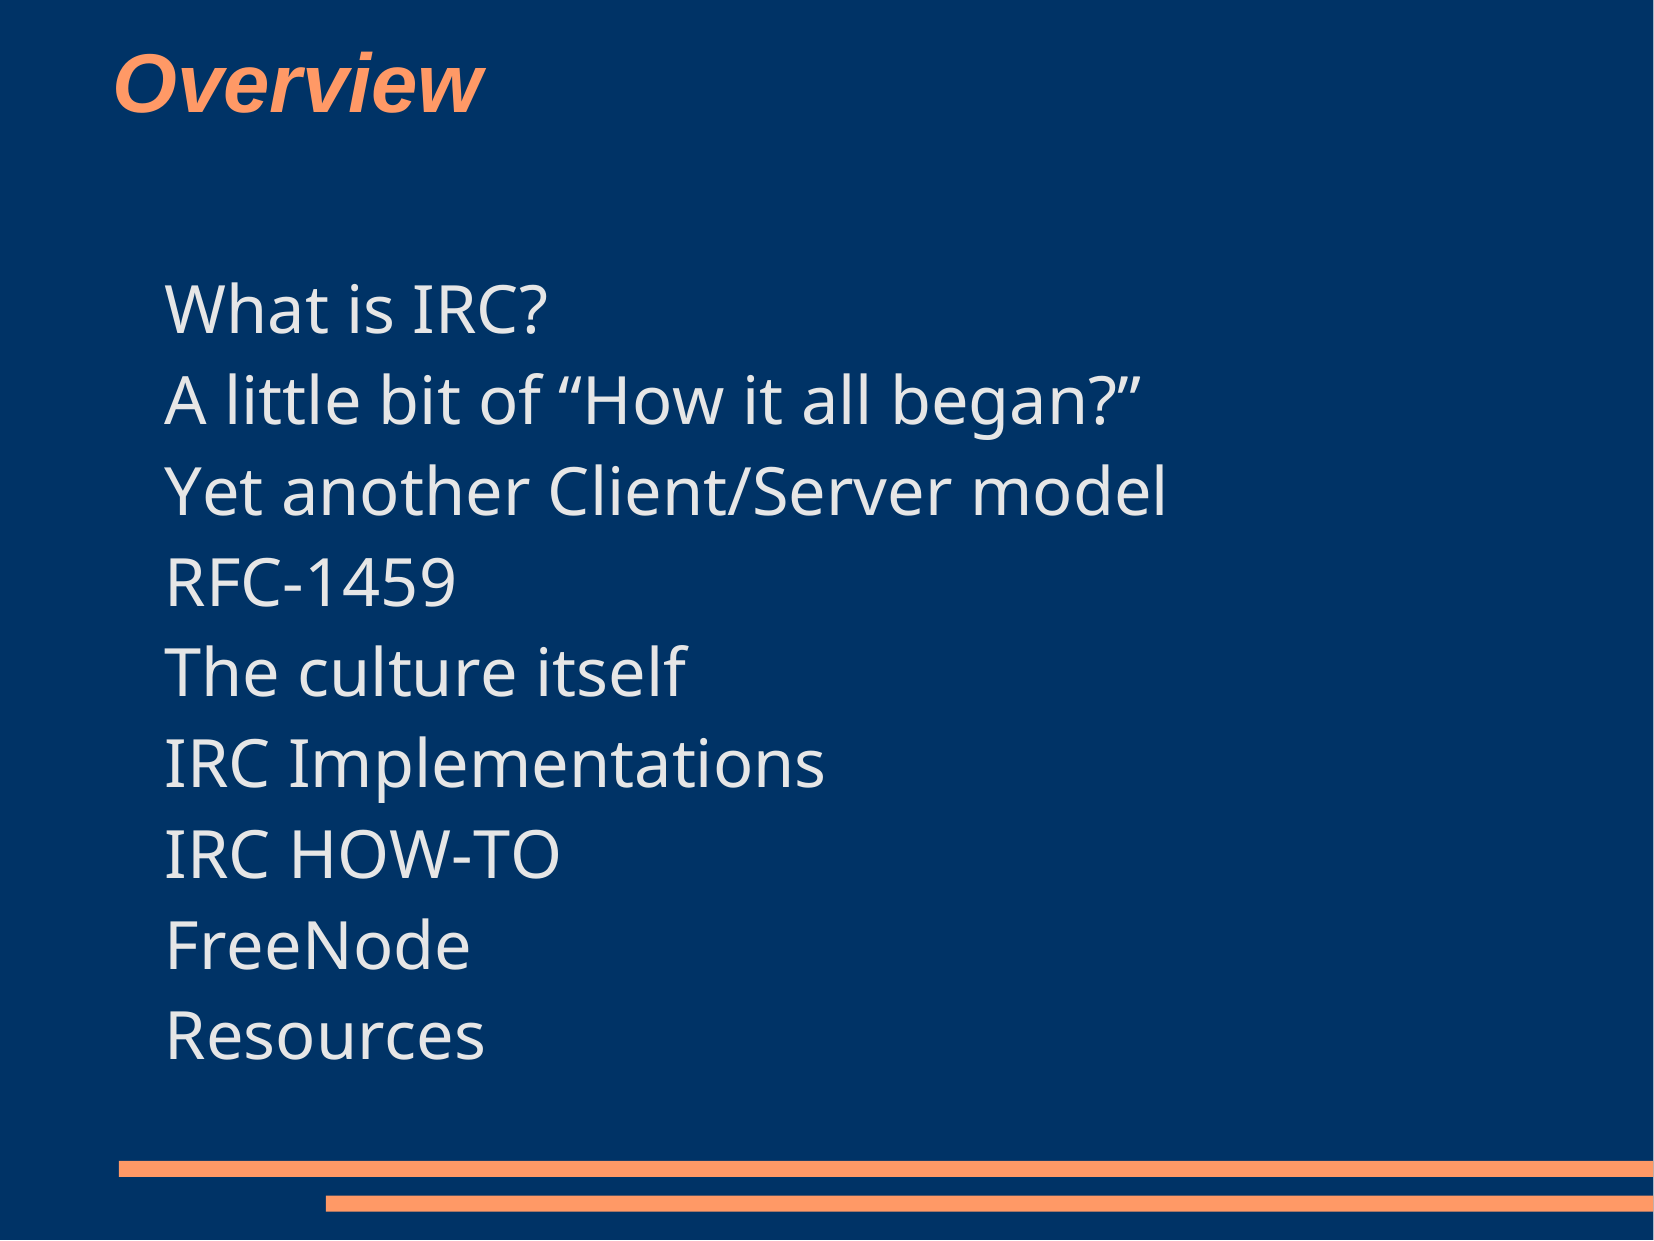

# Overview
What is IRC?
A little bit of “How it all began?”
Yet another Client/Server model
RFC-1459
The culture itself
IRC Implementations
IRC HOW-TO
FreeNode
Resources